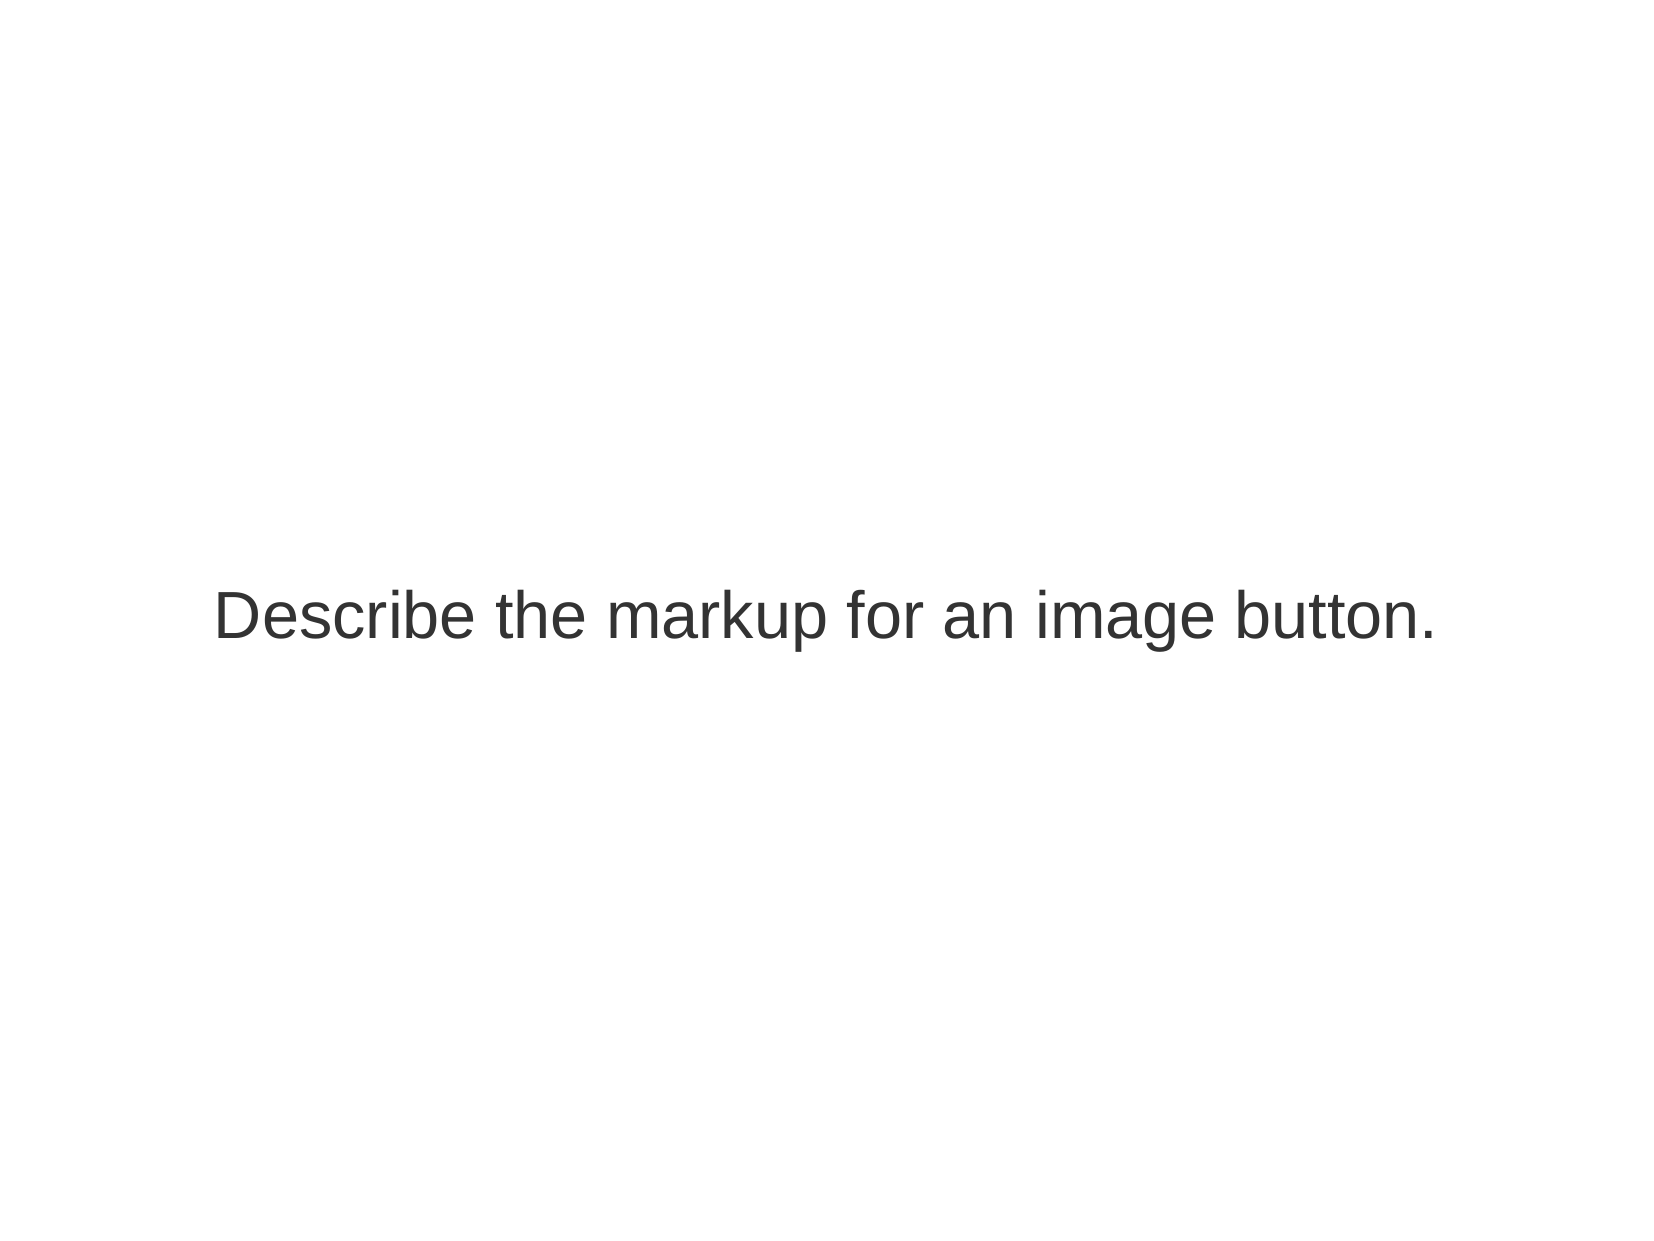

# Describe the markup for an image button.